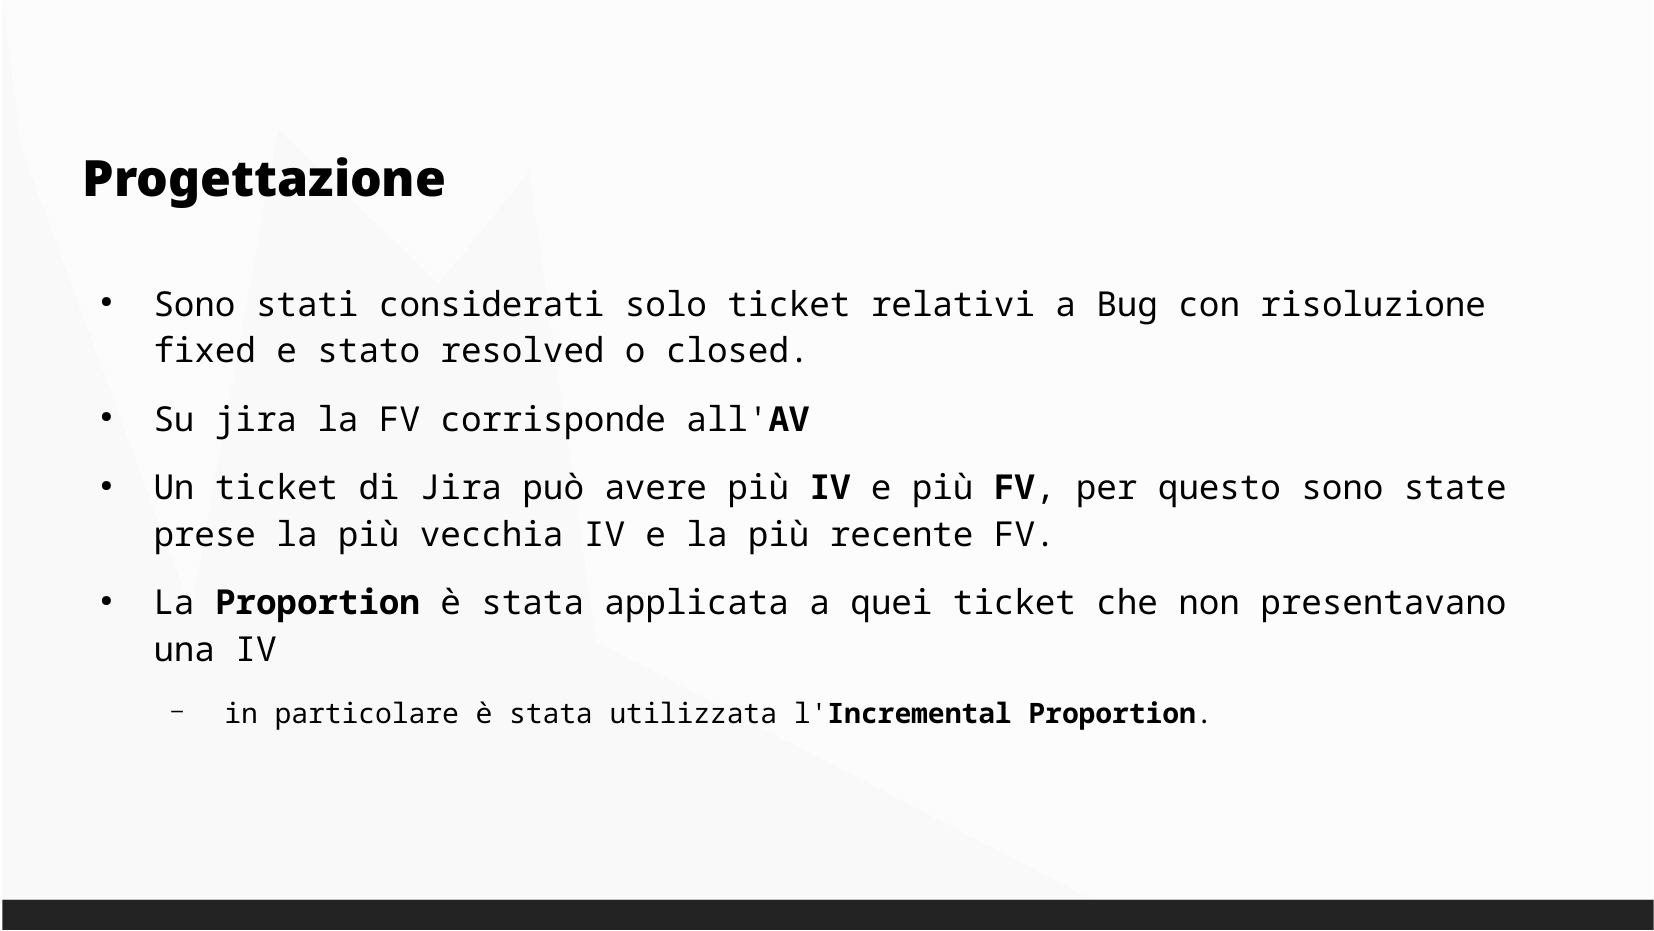

# Progettazione
Sono stati considerati solo ticket relativi a Bug con risoluzione fixed e stato resolved o closed.
Su jira la FV corrisponde all'AV
Un ticket di Jira può avere più IV e più FV, per questo sono state prese la più vecchia IV e la più recente FV.
La Proportion è stata applicata a quei ticket che non presentavano una IV
in particolare è stata utilizzata l'Incremental Proportion.